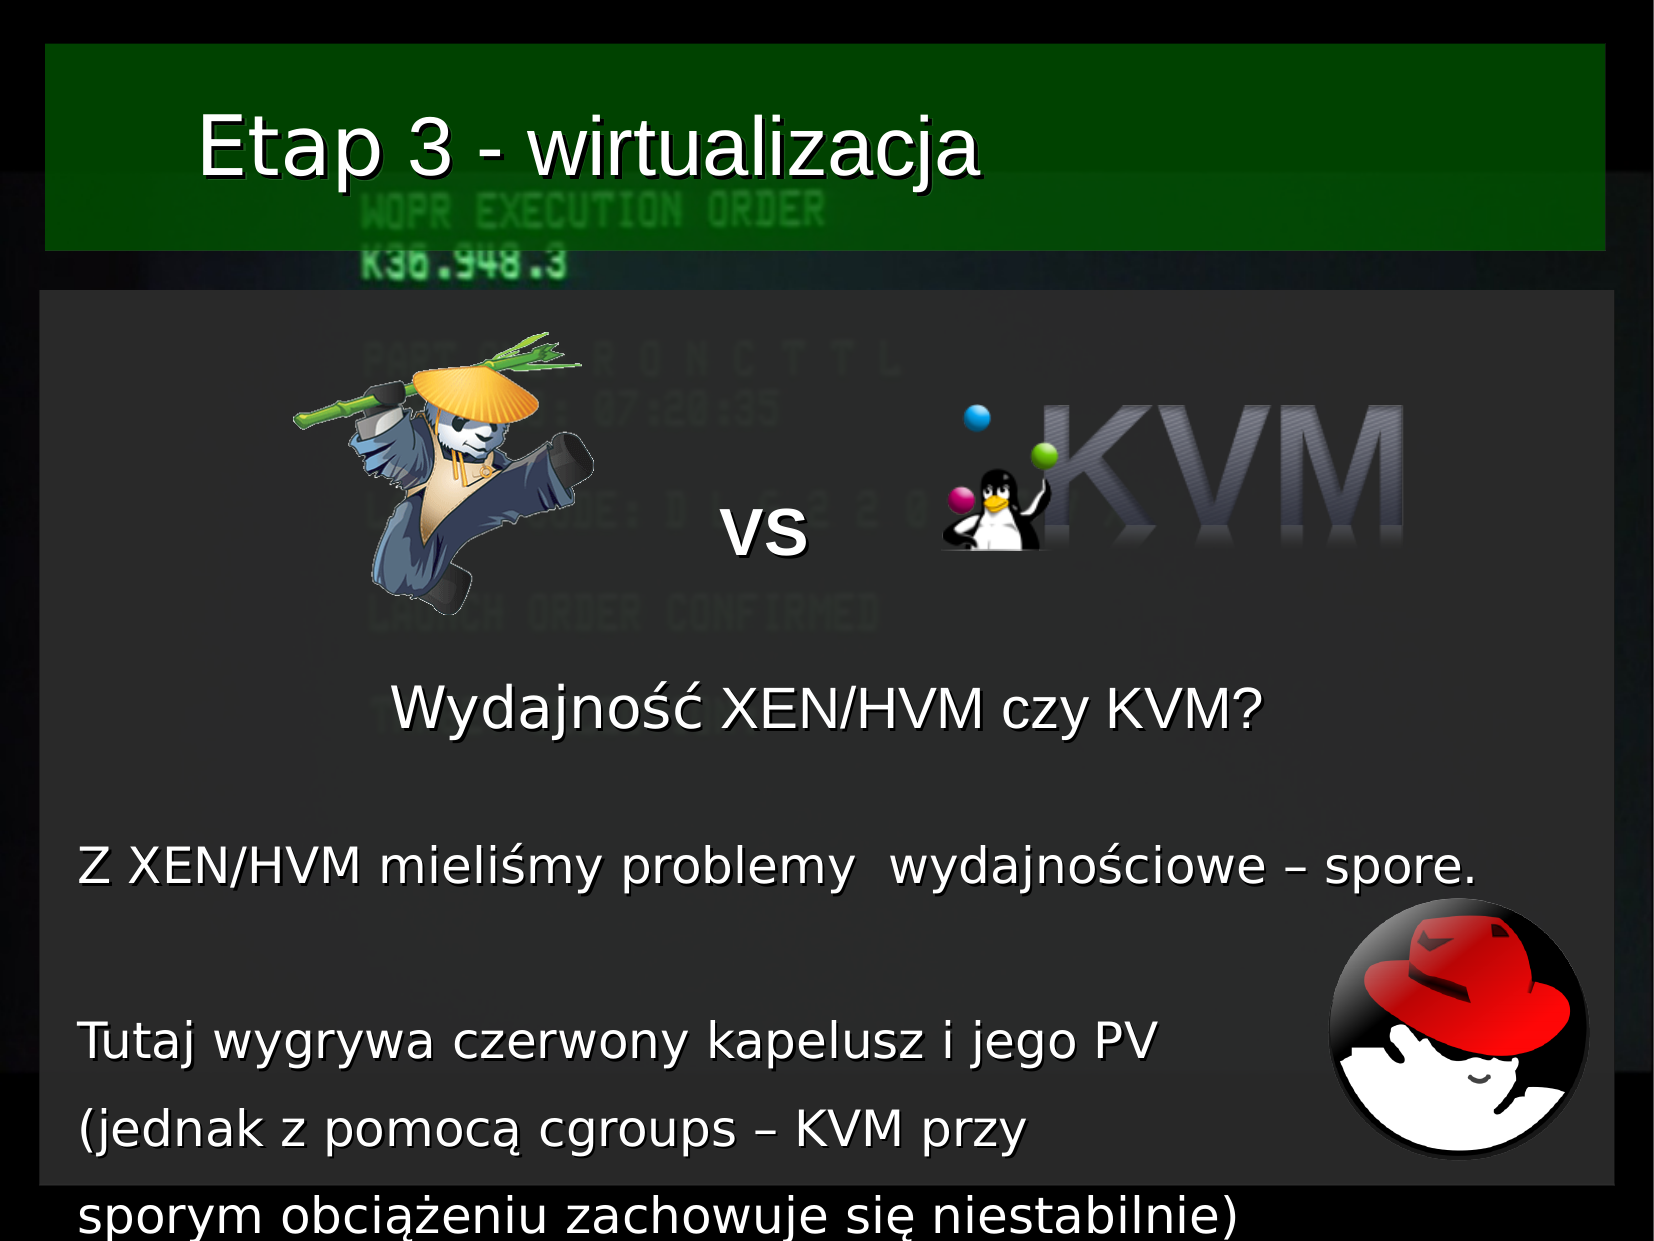

# Etap 3 - wirtualizacja
VS
Wydajność XEN/HVM czy KVM?
Z XEN/HVM mieliśmy problemy wydajnościowe – spore.
Tutaj wygrywa czerwony kapelusz i jego PV
(jednak z pomocą cgroups – KVM przy
sporym obciążeniu zachowuje się niestabilnie)